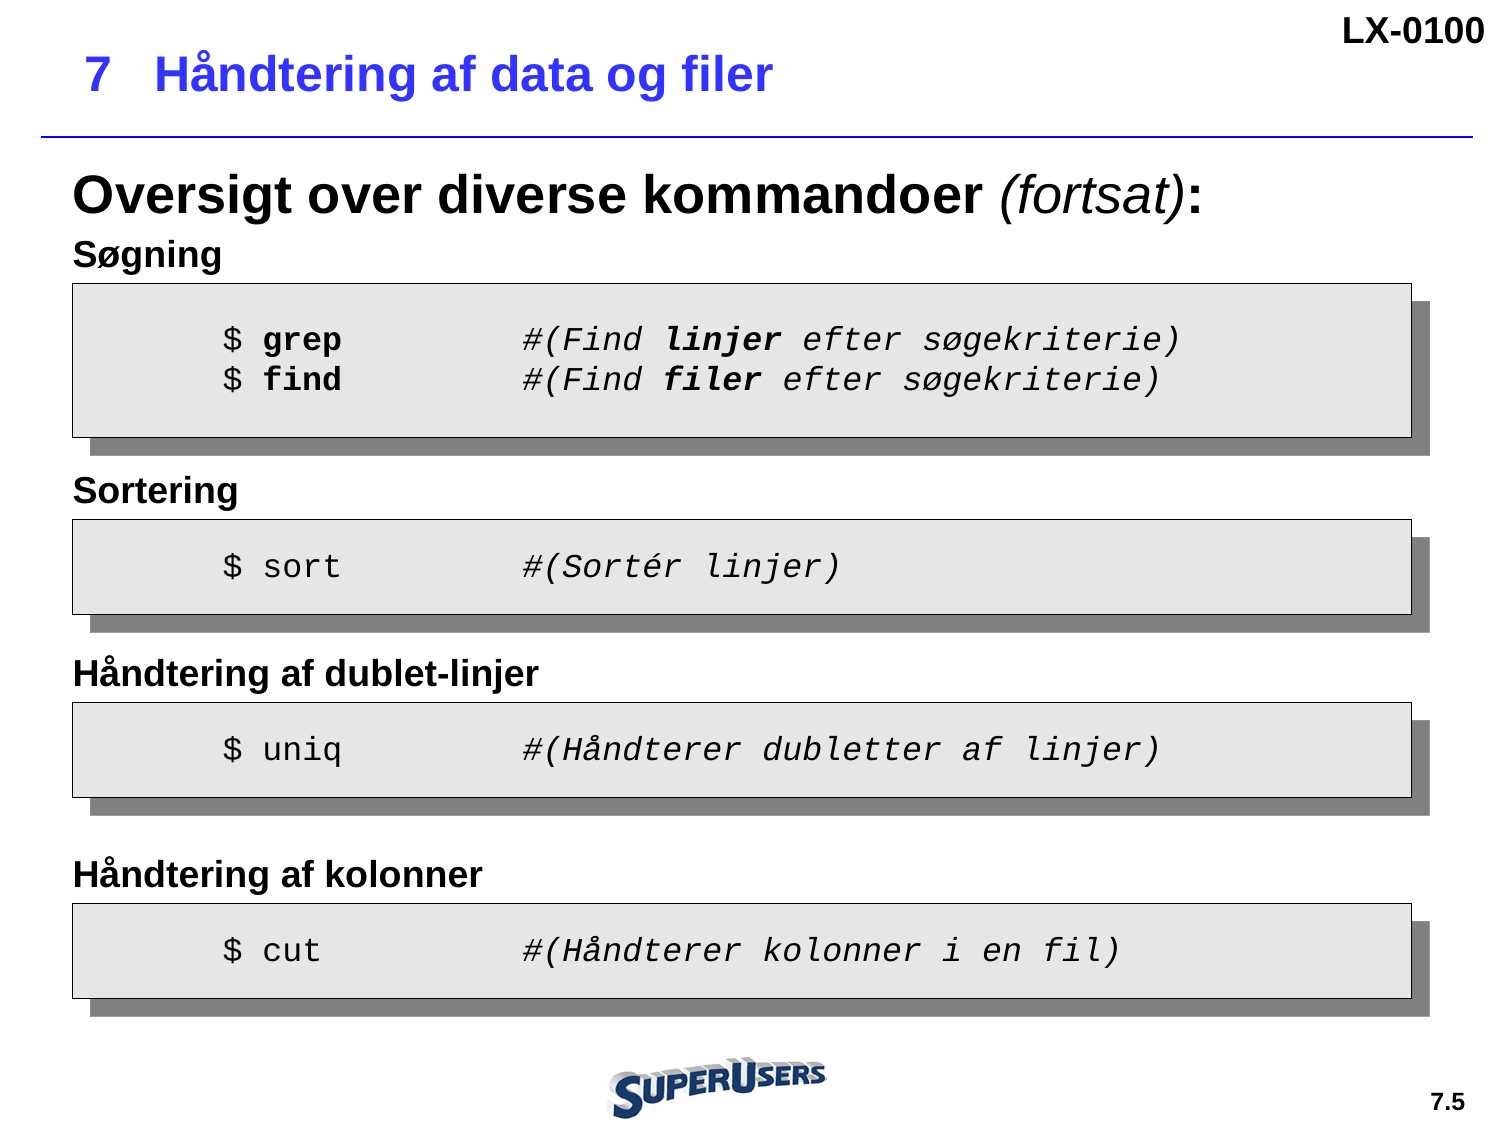

# 7 Håndtering af data og filer
Oversigt over diverse kommandoer (fortsat):
Søgning
	$ grep 		#(Find linjer efter søgekriterie)
	$ find 	 	#(Find filer efter søgekriterie)
Sortering
	$ sort 		#(Sortér linjer)
Håndtering af dublet-linjer
	$ uniq 		#(Håndterer dubletter af linjer)
Håndtering af kolonner
	$ cut 		#(Håndterer kolonner i en fil)